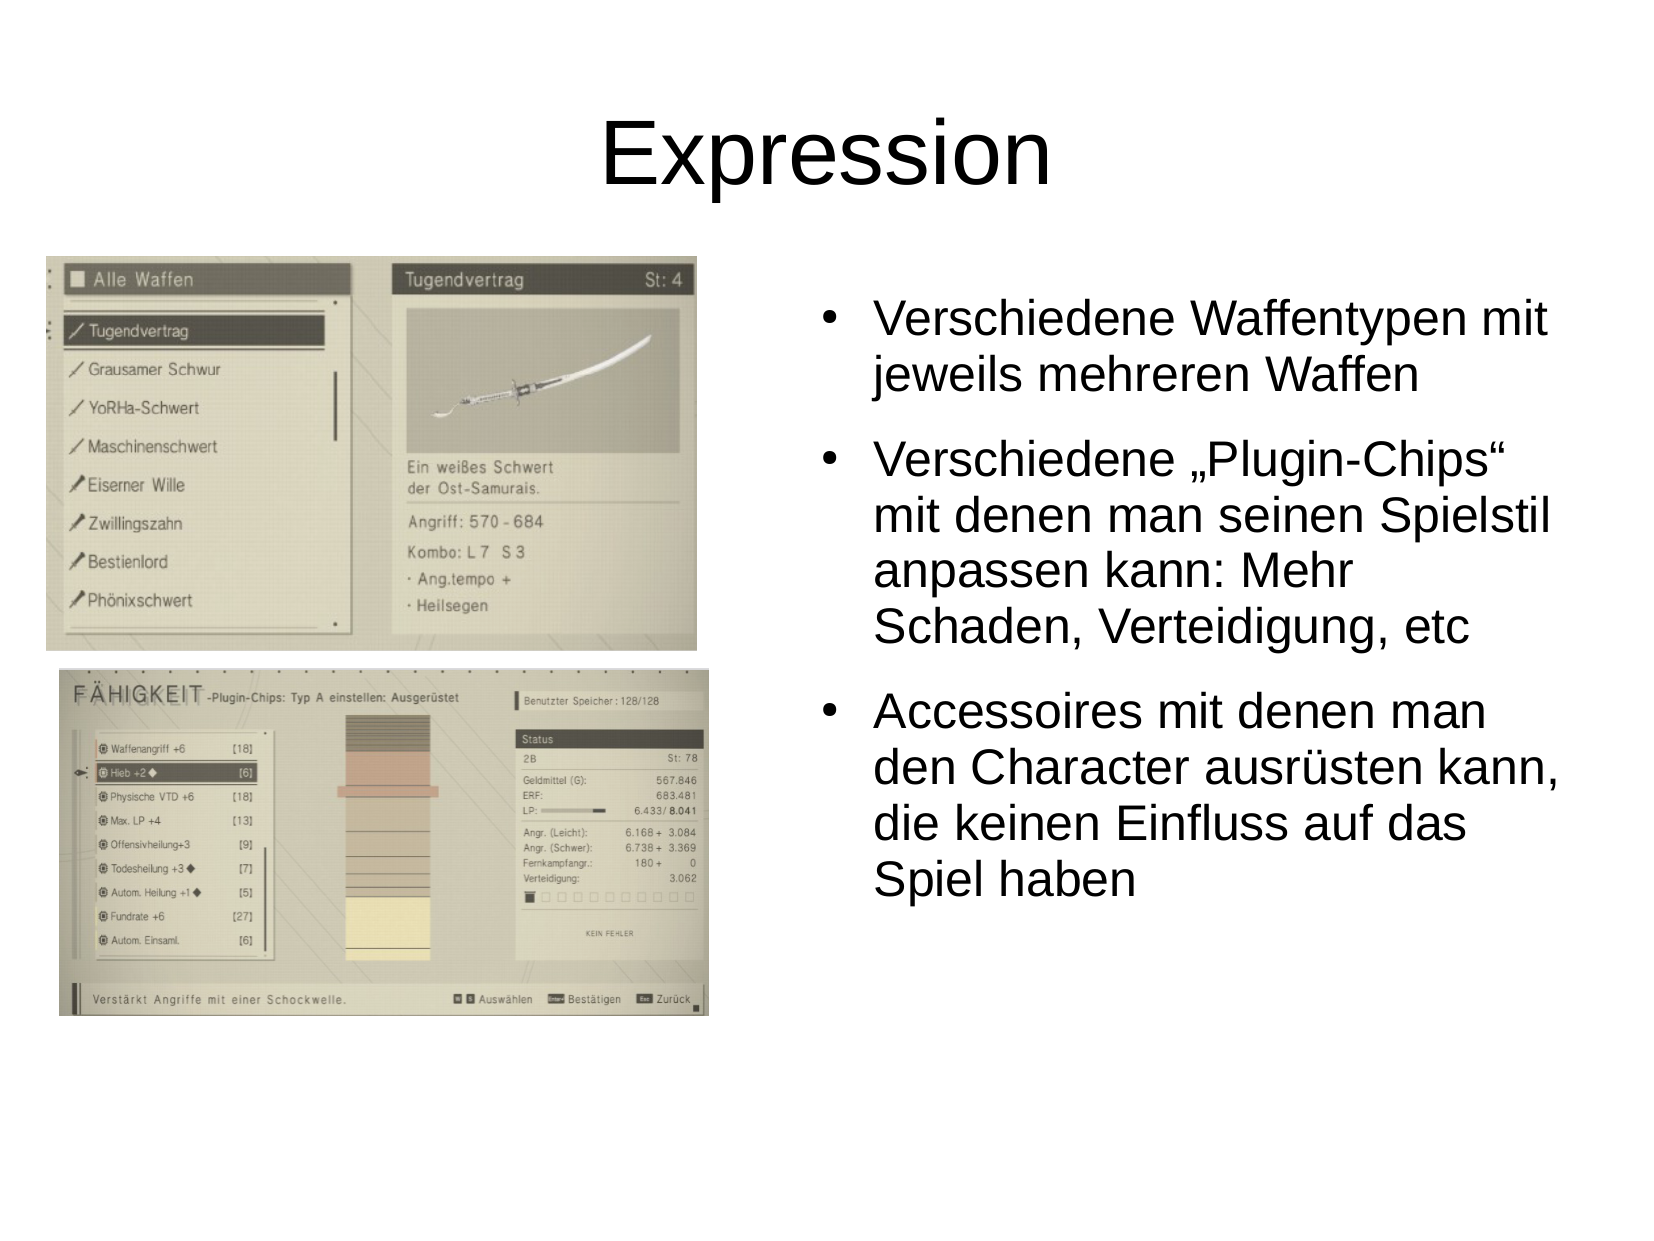

# Expression
Verschiedene Waffentypen mit jeweils mehreren Waffen
Verschiedene „Plugin-Chips“ mit denen man seinen Spielstil anpassen kann: Mehr Schaden, Verteidigung, etc
Accessoires mit denen man den Character ausrüsten kann, die keinen Einfluss auf das Spiel haben